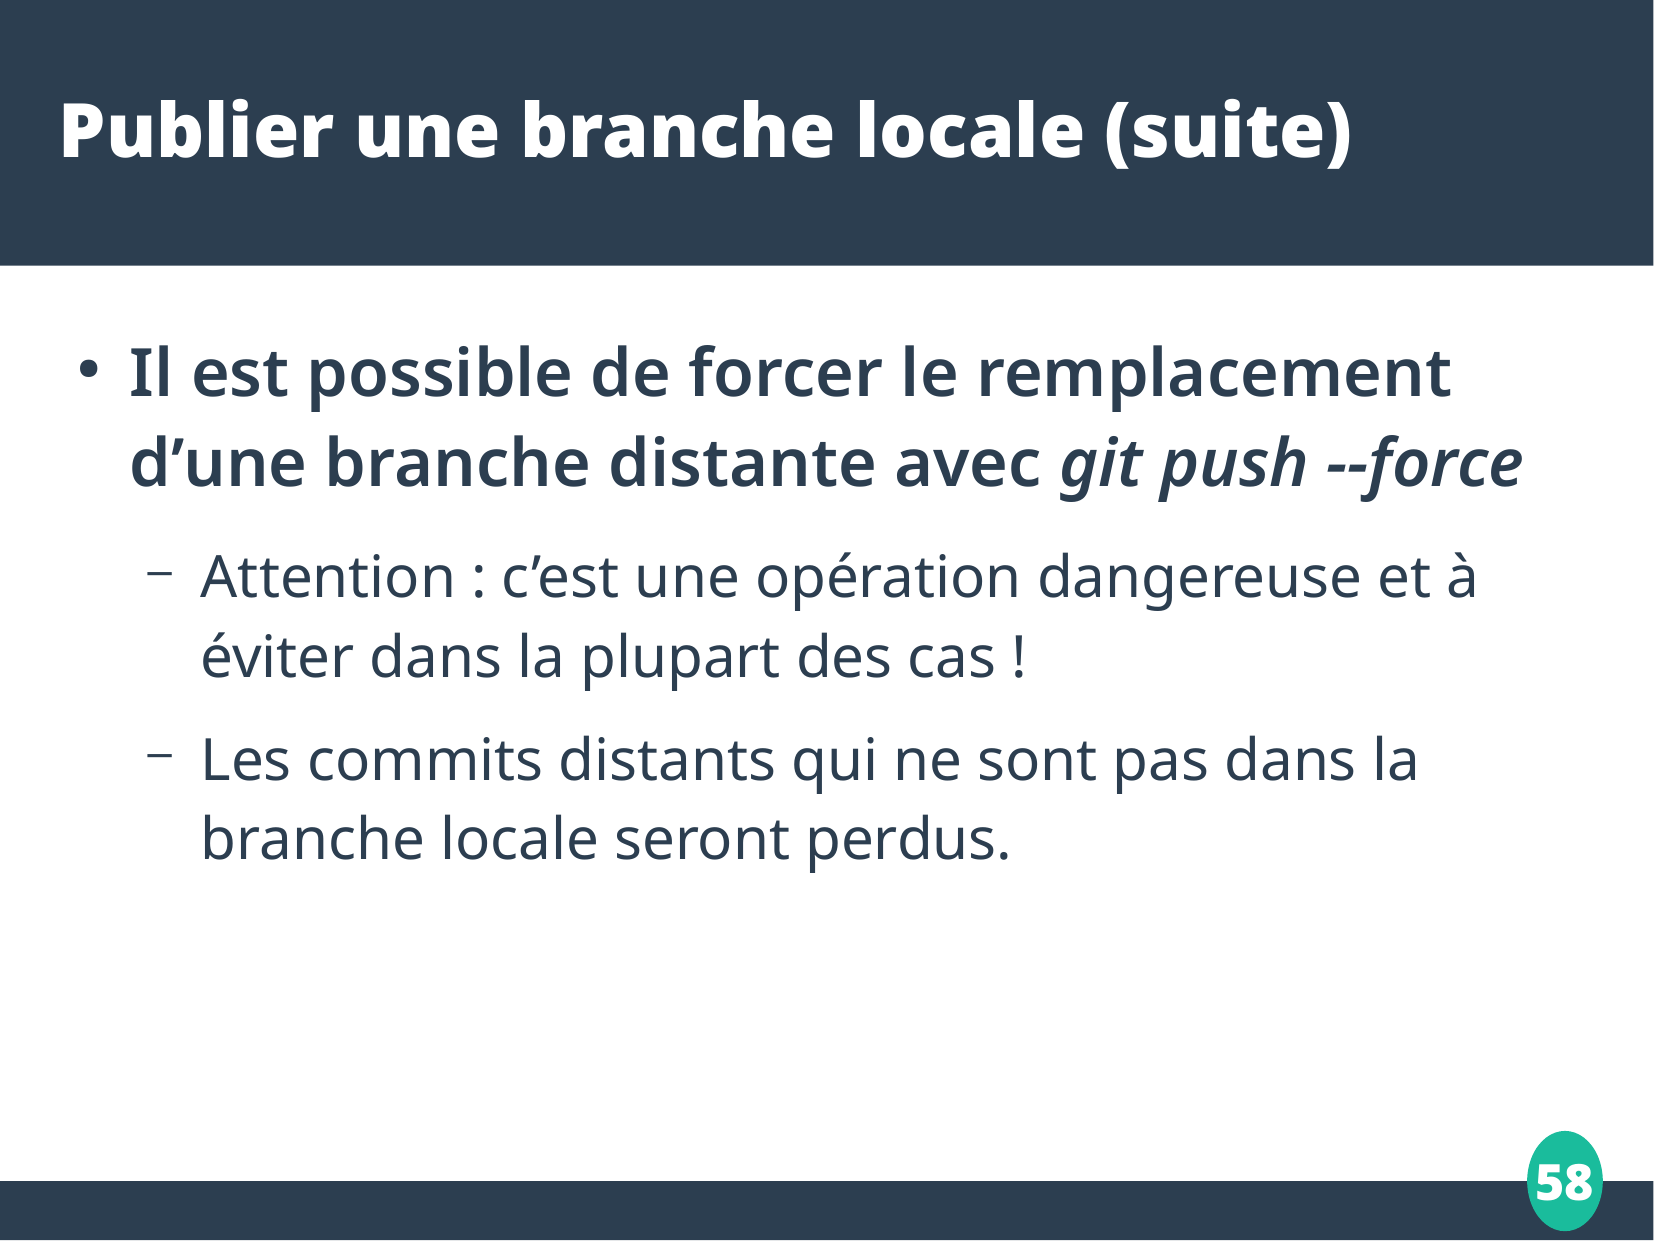

# Publier une branche locale (suite)
Il est possible de forcer le remplacement d’une branche distante avec git push --force
Attention : c’est une opération dangereuse et à éviter dans la plupart des cas !
Les commits distants qui ne sont pas dans la branche locale seront perdus.